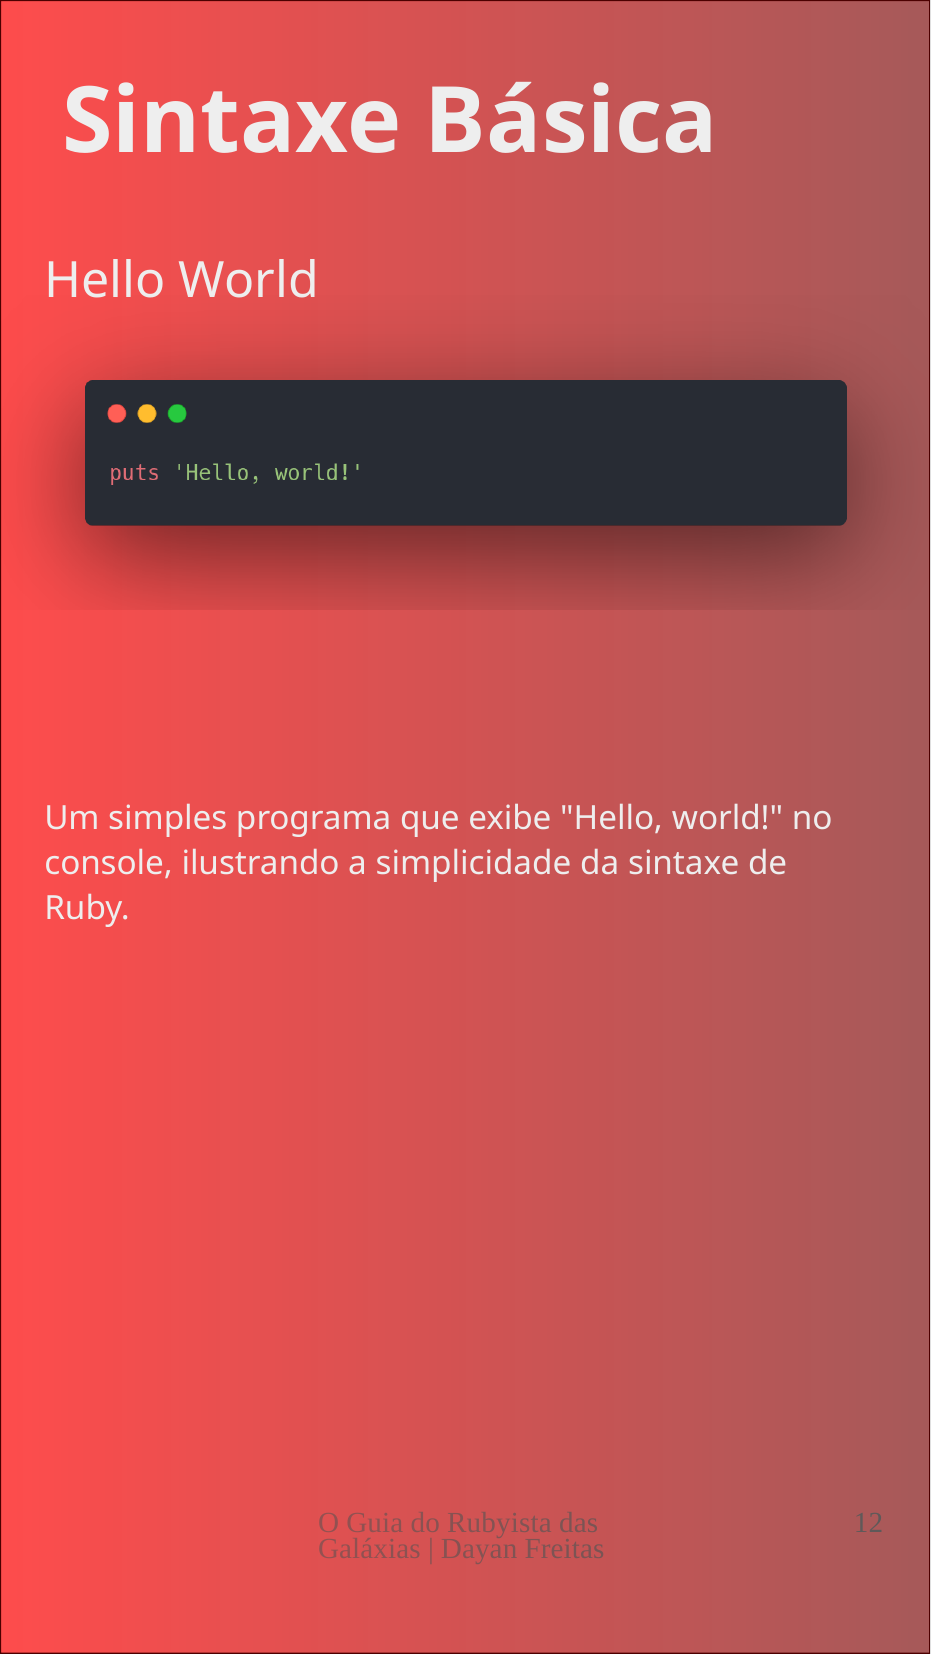

Sintaxe Básica
Hello World
Um simples programa que exibe "Hello, world!" no console, ilustrando a simplicidade da sintaxe de Ruby.
O Guia do Rubyista das Galáxias | Dayan Freitas
12